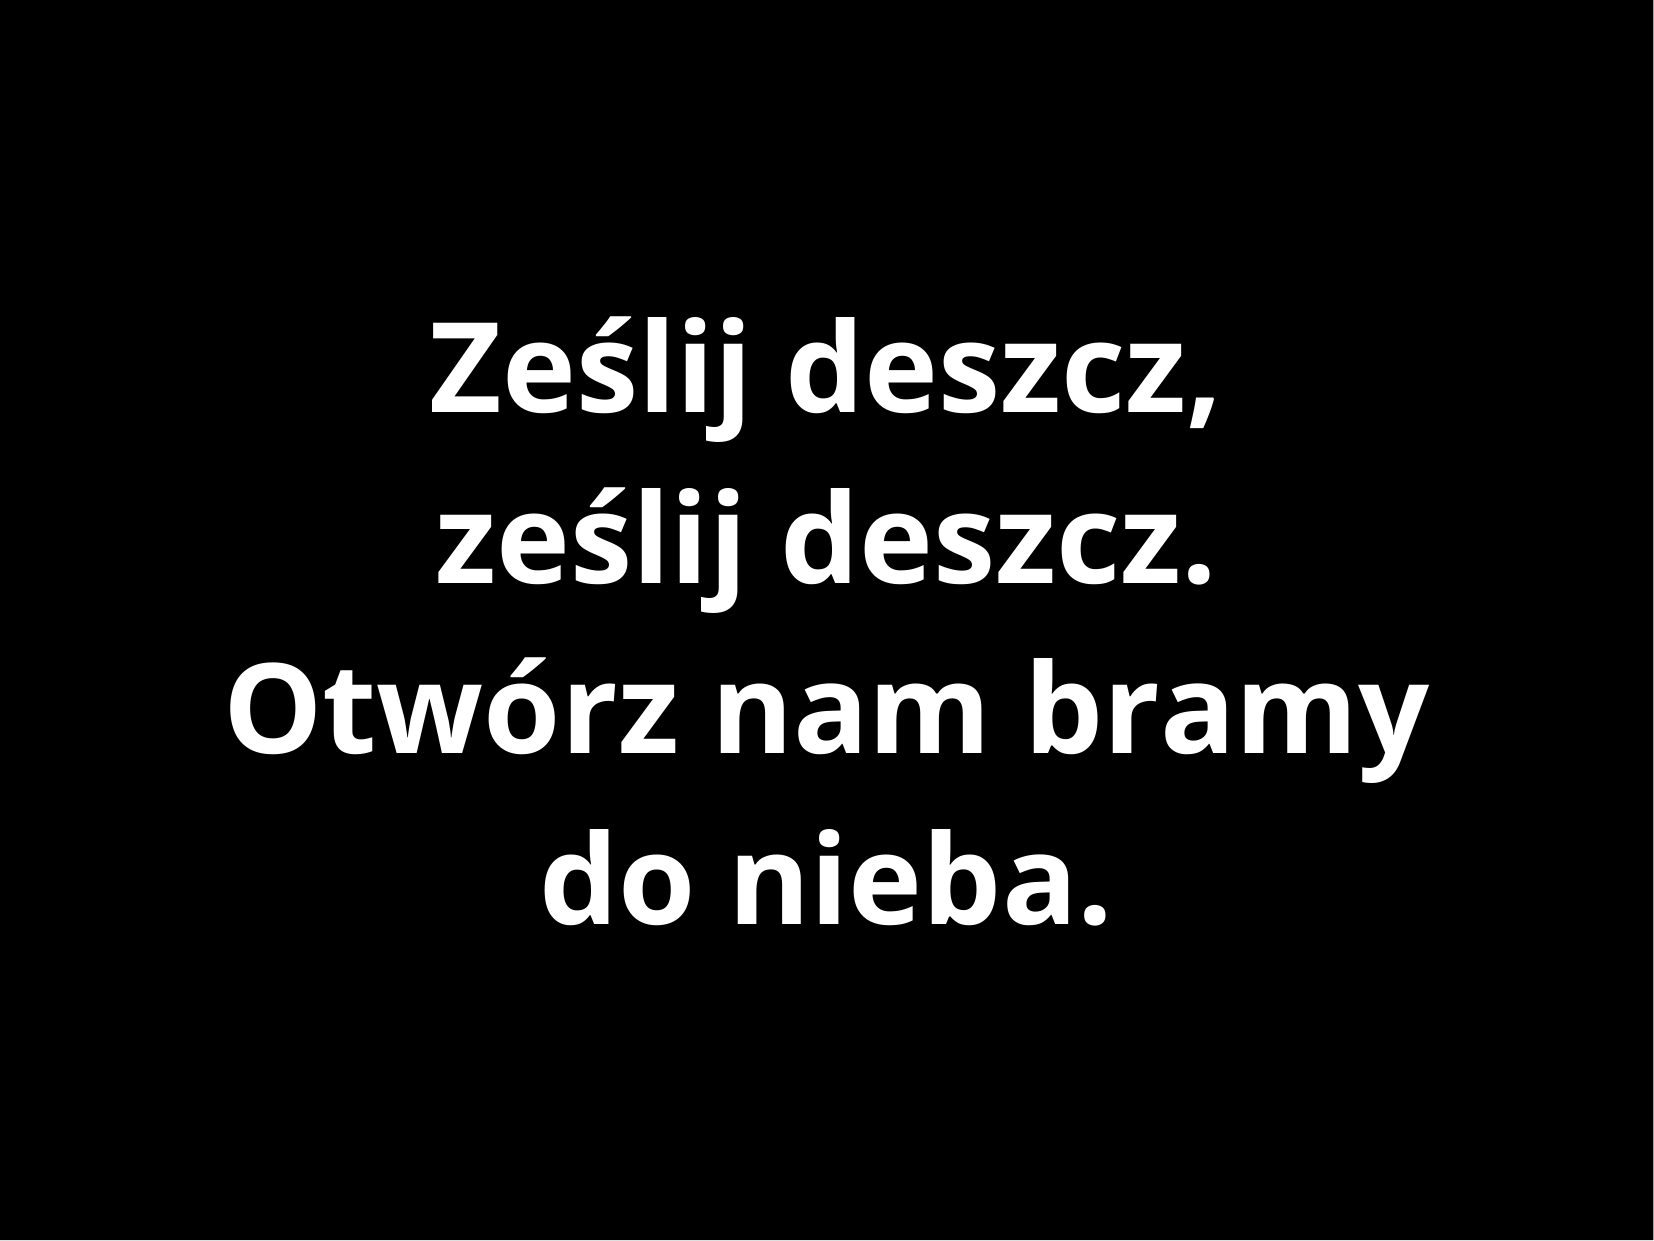

# Ześlij deszcz, ześlij deszcz. Otwórz nam bramy do nieba.